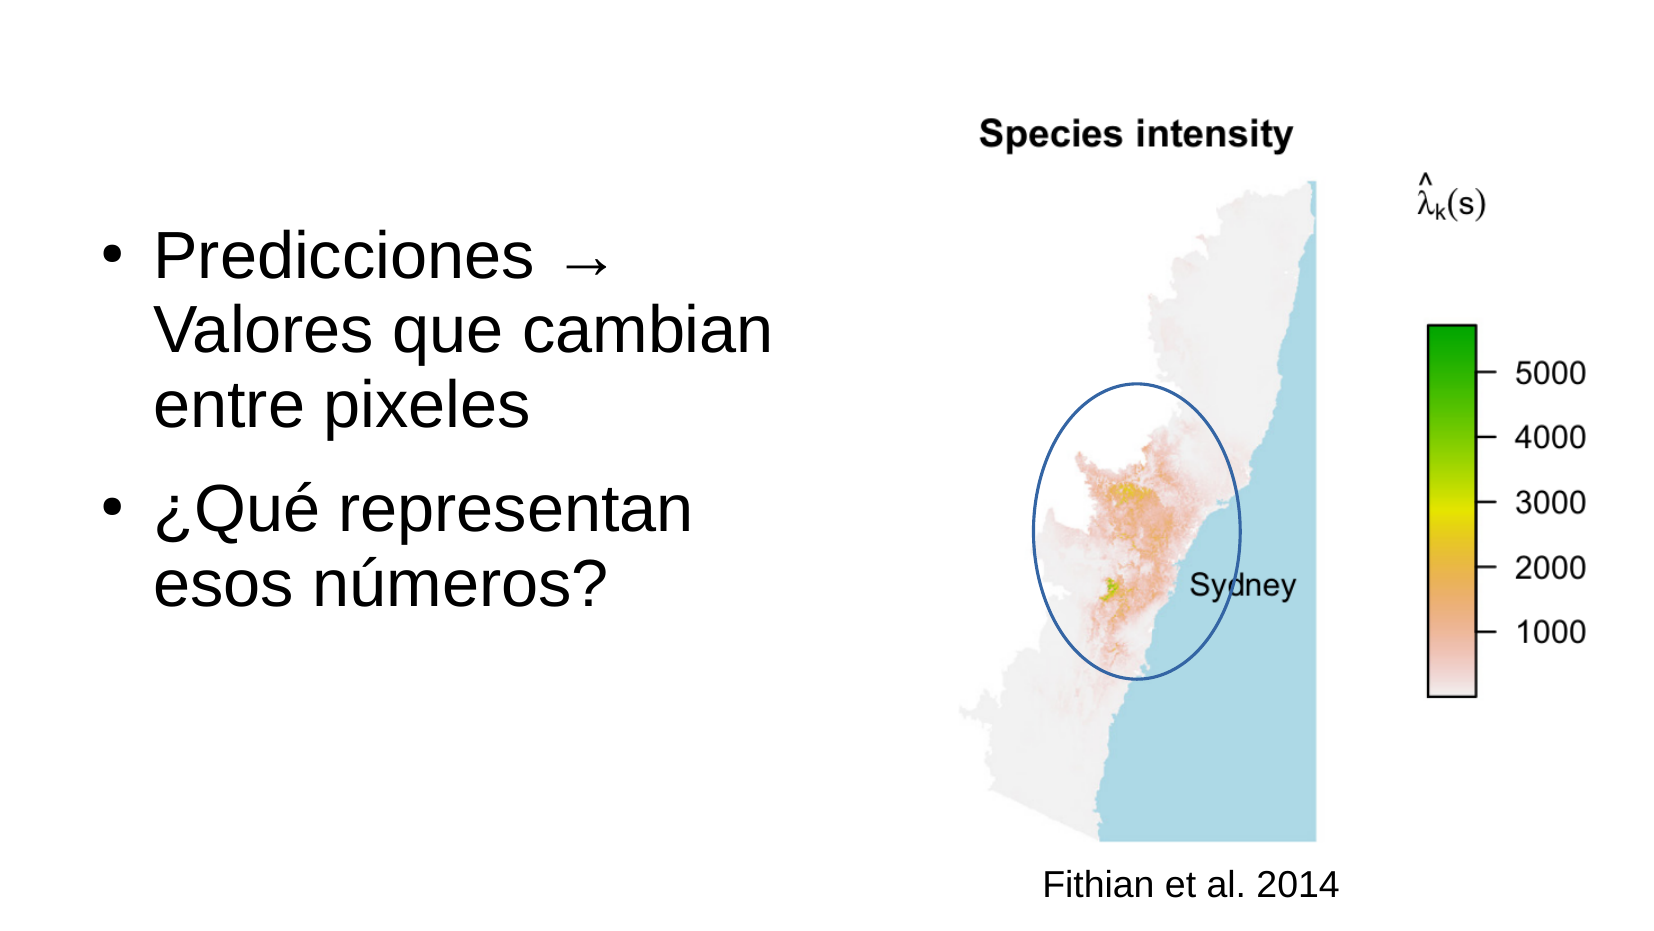

# Predicciones → Valores que cambian entre pixeles
¿Qué representan esos números?
Fithian et al. 2014